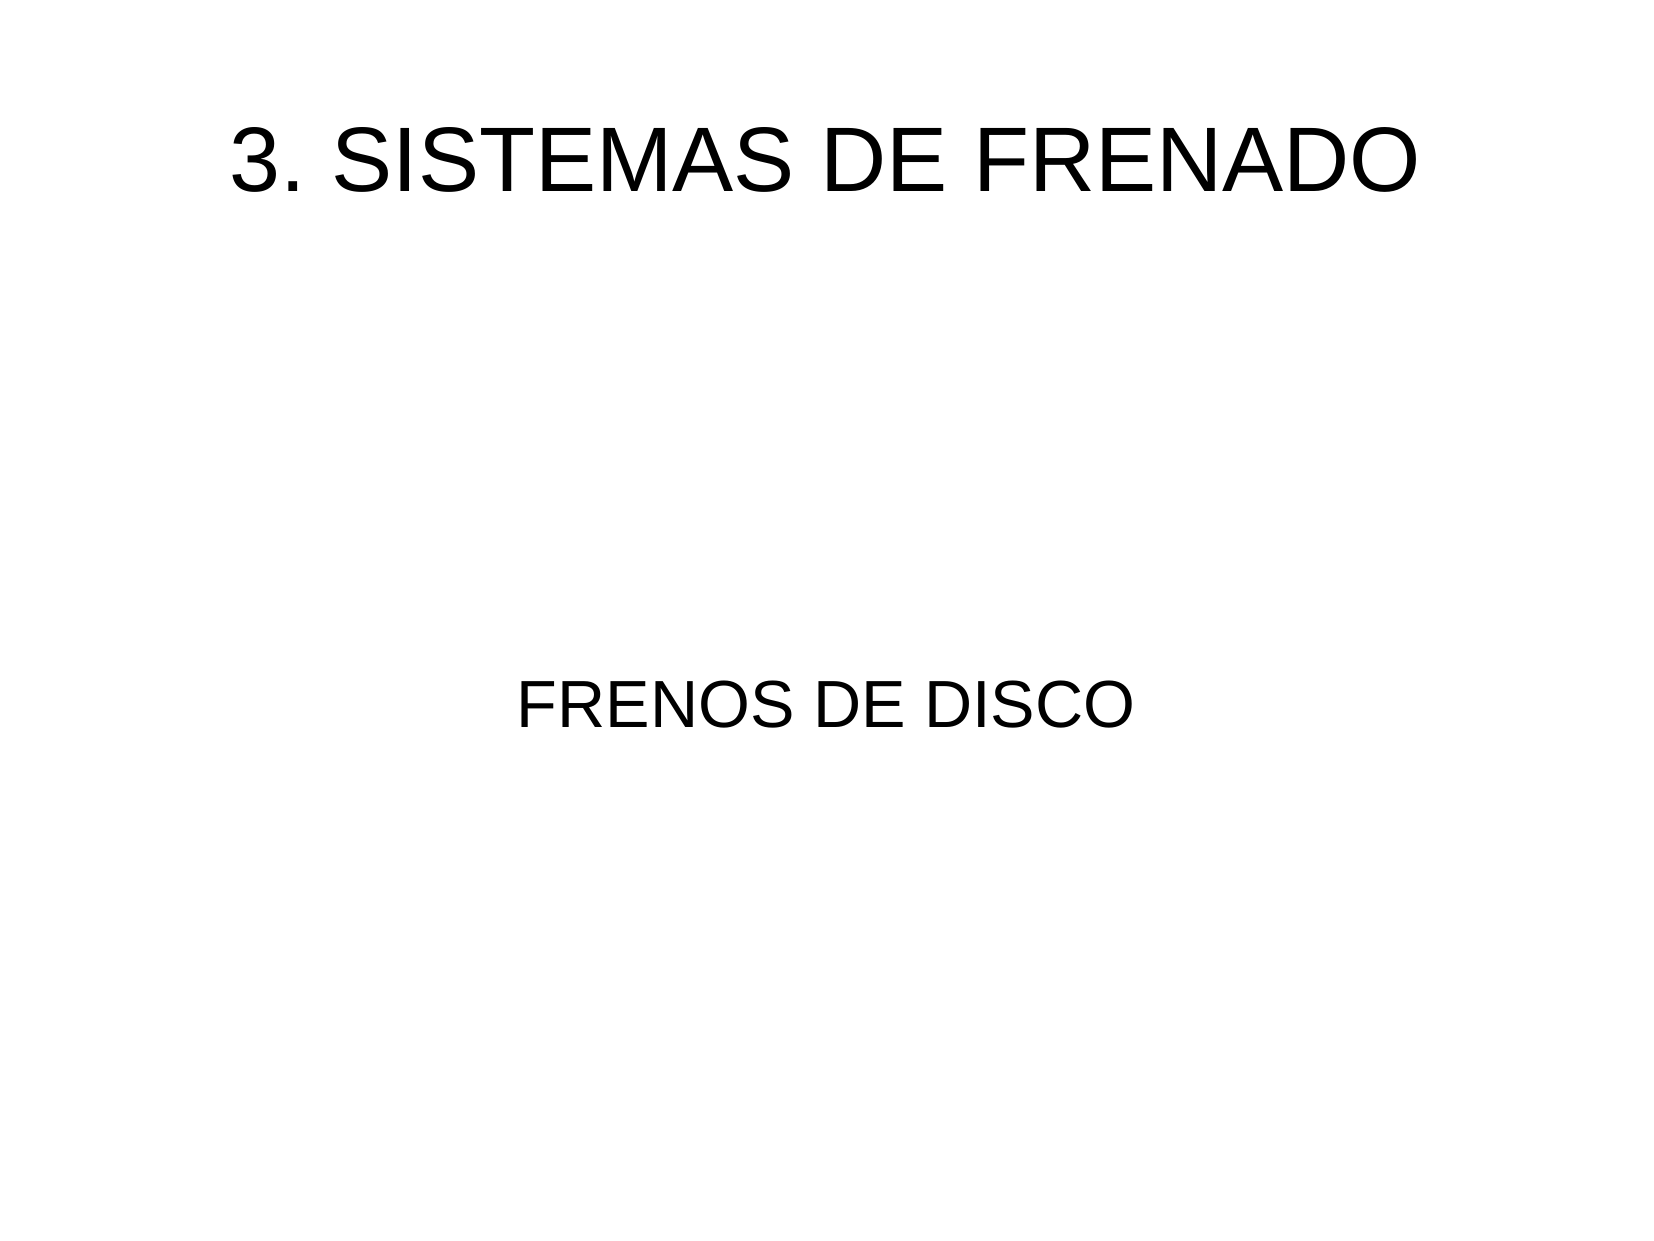

# 3. SISTEMAS DE FRENADO
FRENOS DE DISCO